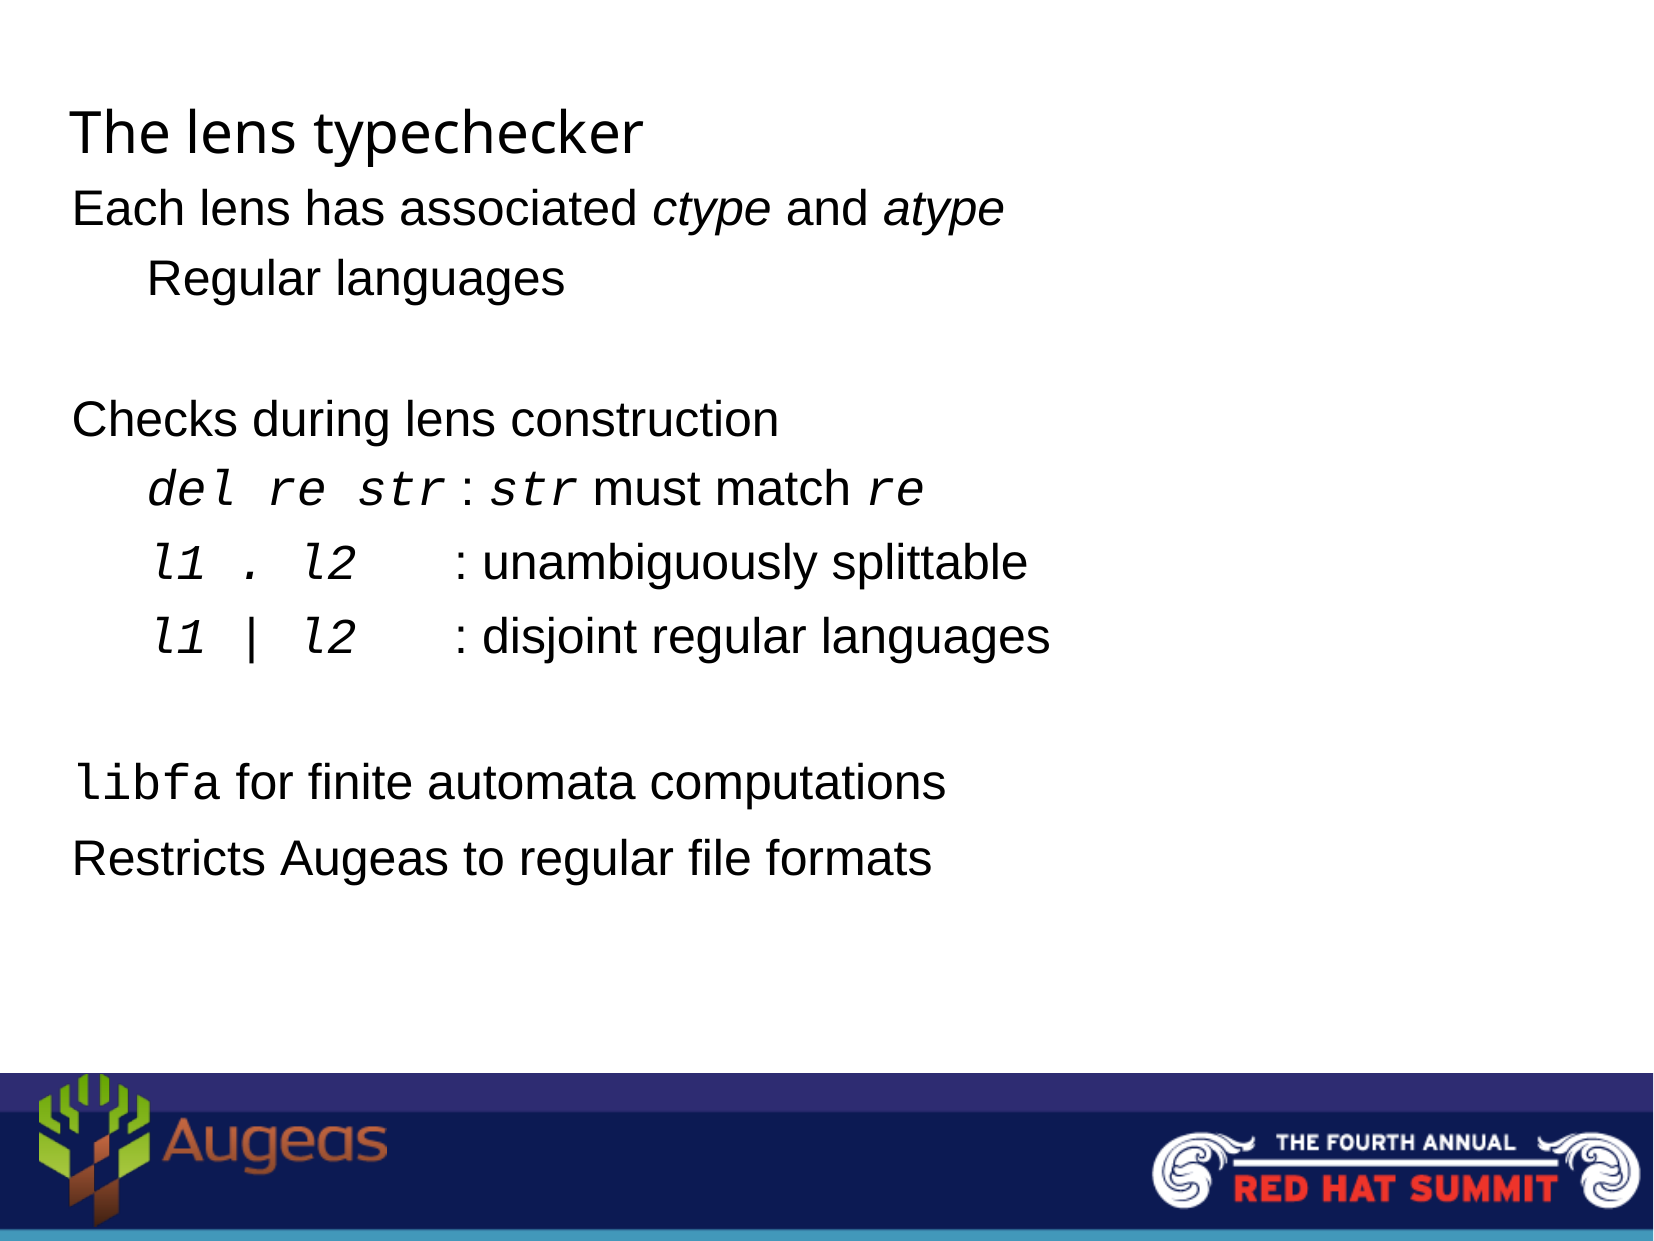

# The lens typechecker
Each lens has associated ctype and atype
Regular languages
Checks during lens construction
del re str : str must match re
l1 . l2 : unambiguously splittable
l1 | l2 : disjoint regular languages
libfa for finite automata computations
Restricts Augeas to regular file formats